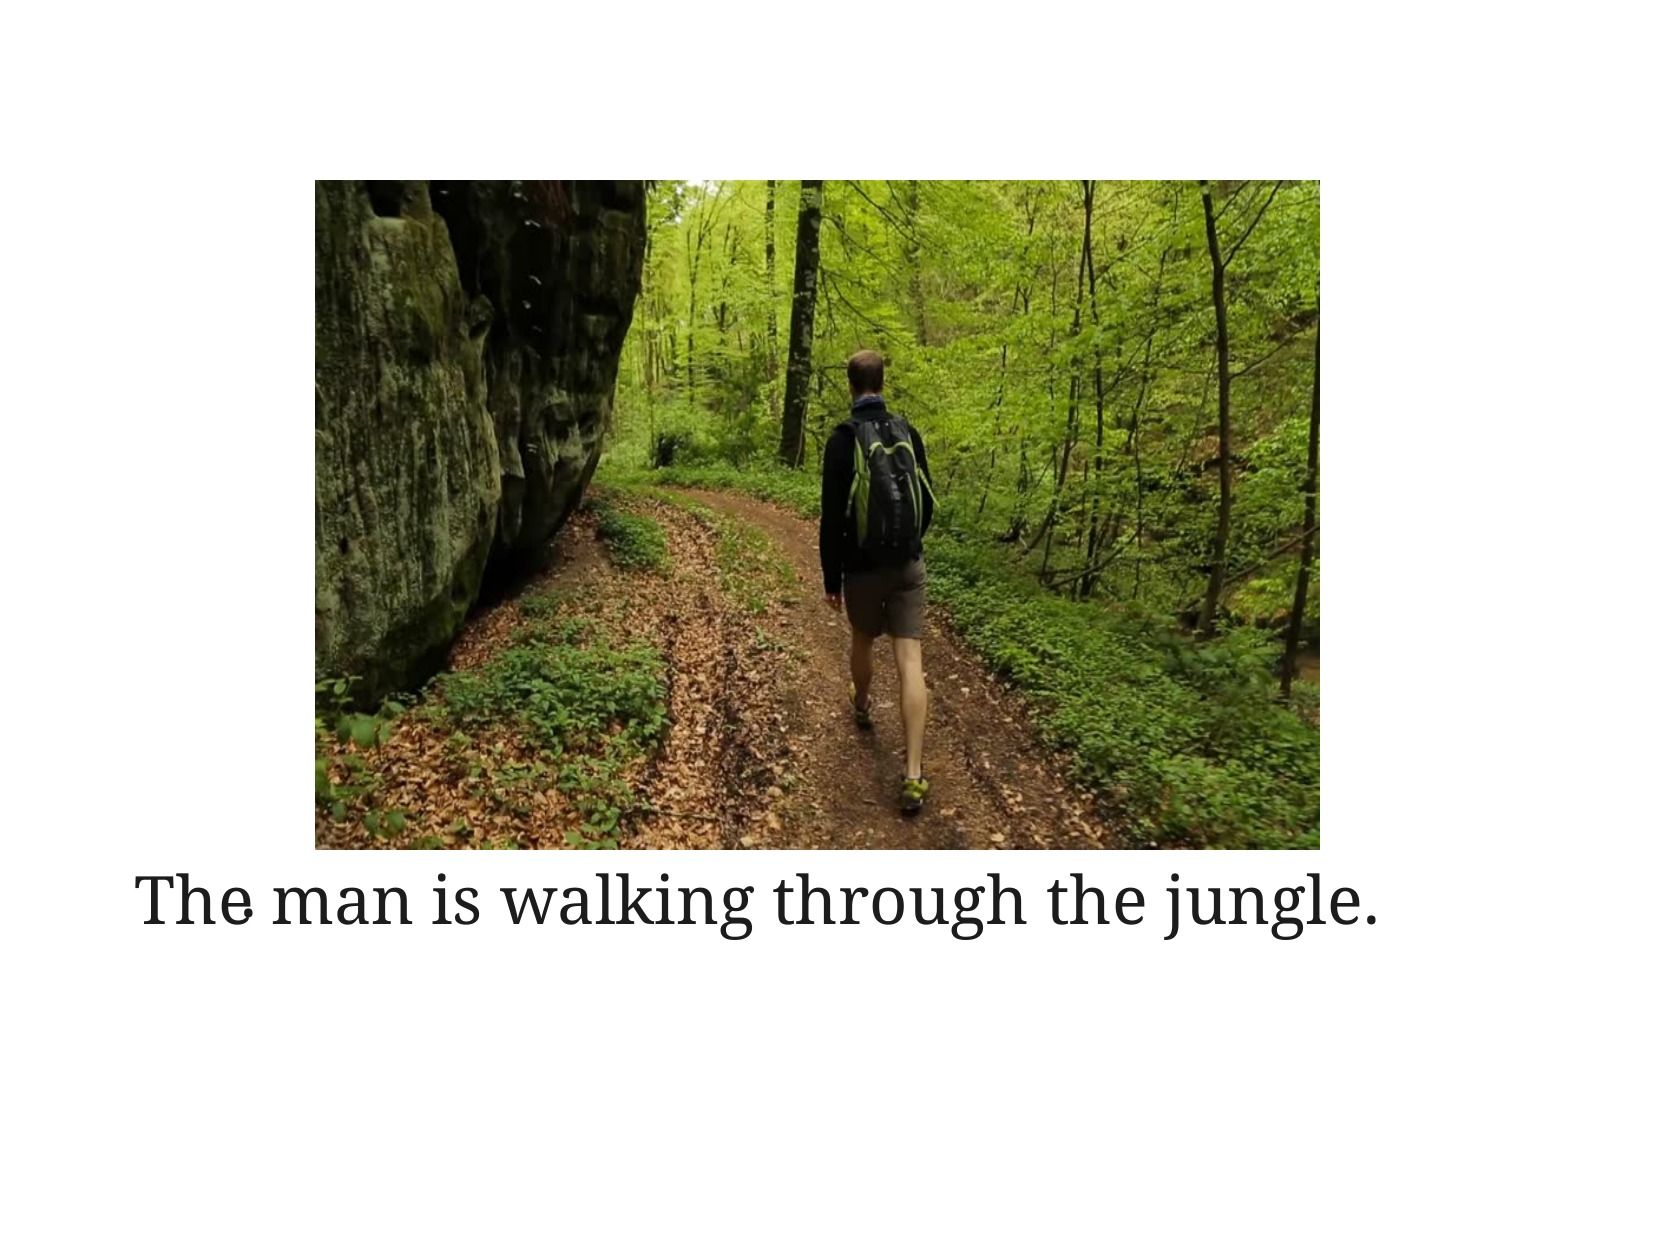

.
The man is walking through the jungle.